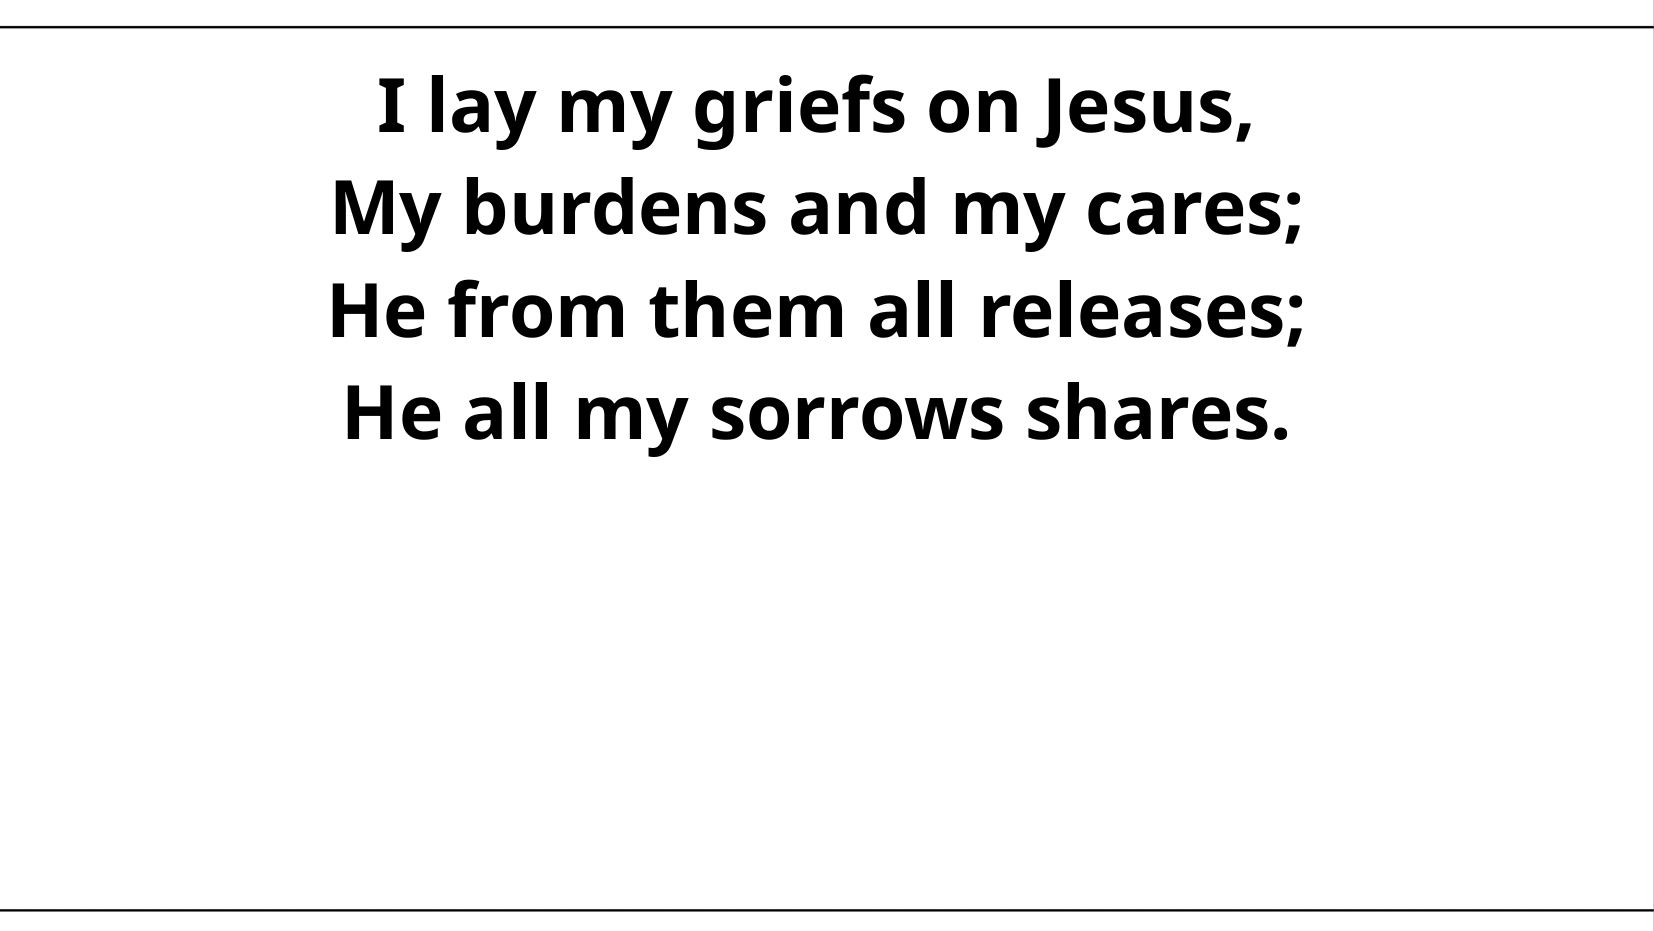

I lay my griefs on Jesus,
My burdens and my cares;
He from them all releases;
He all my sorrows shares.